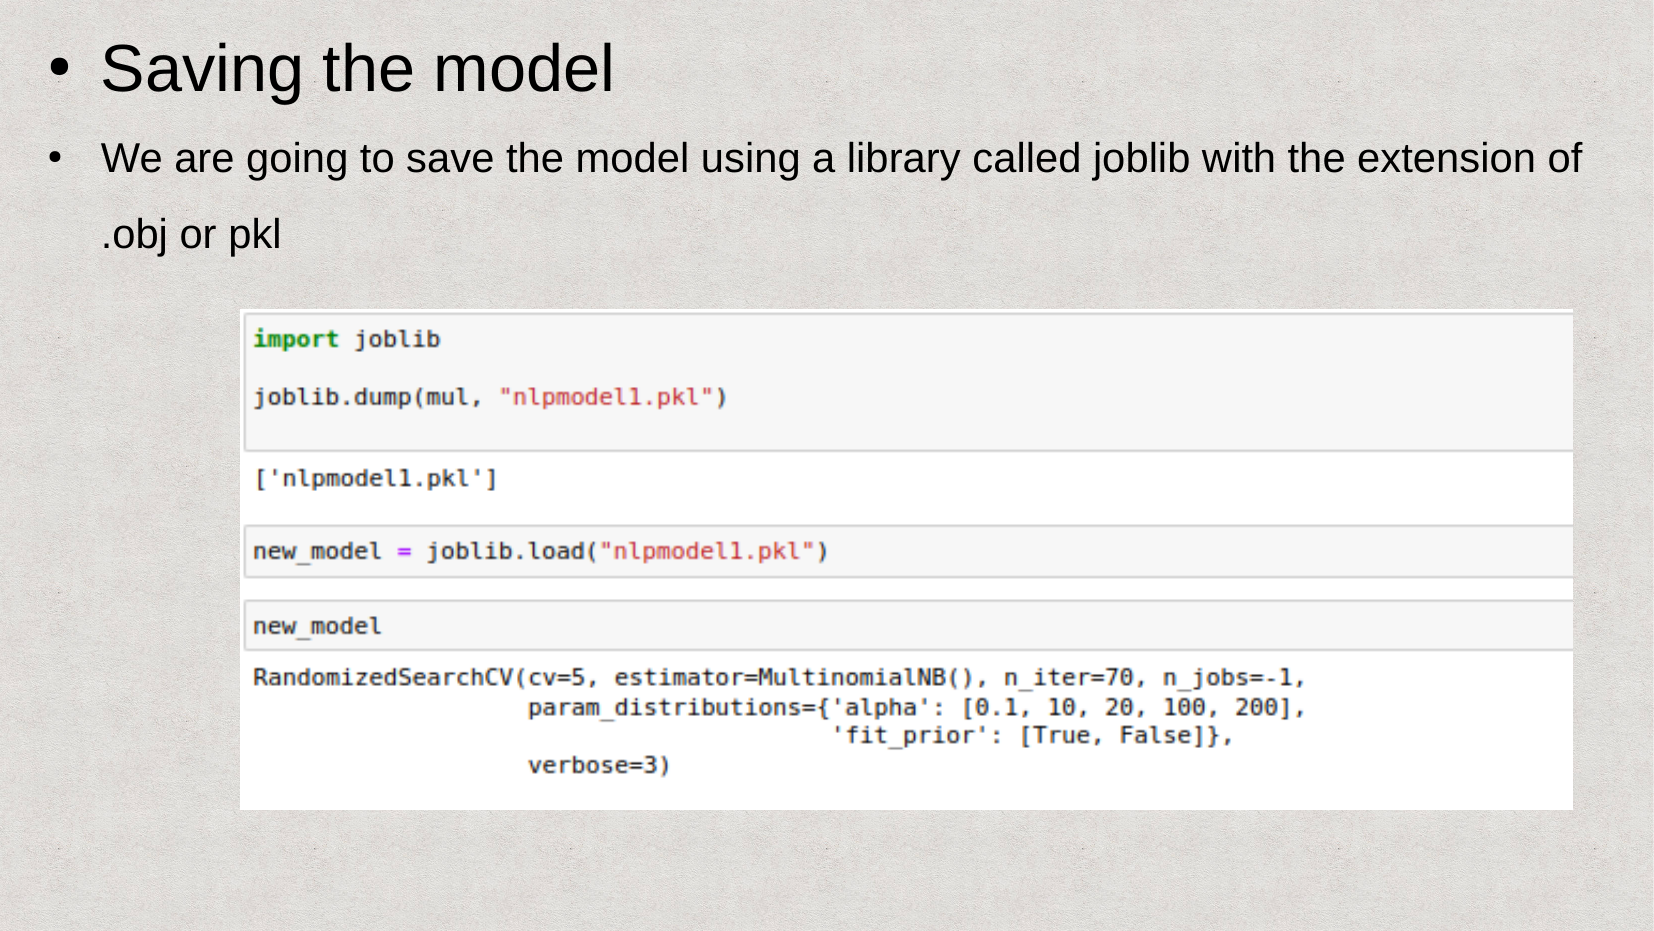

# Saving the model
We are going to save the model using a library called joblib with the extension of
.obj or pkl